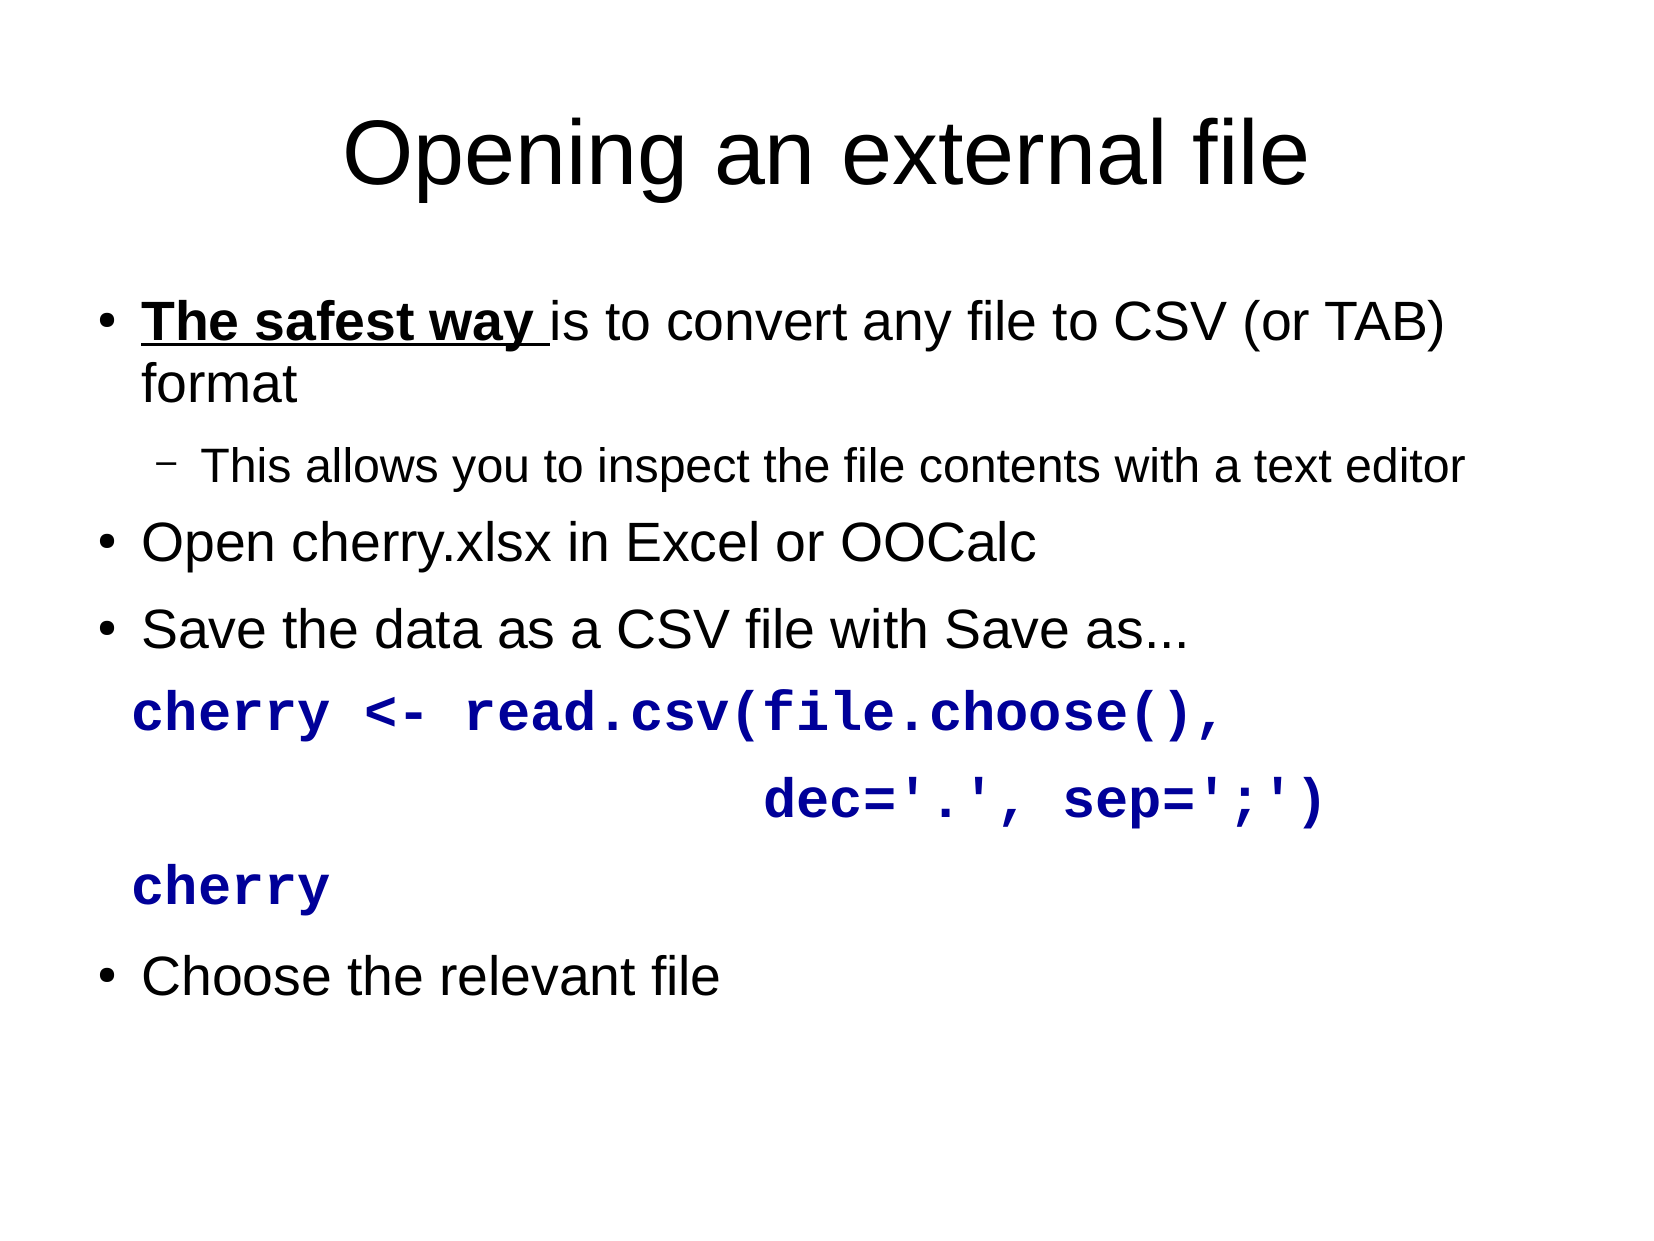

# Opening an external file
The safest way is to convert any file to CSV (or TAB) format
This allows you to inspect the file contents with a text editor
Open cherry.xlsx in Excel or OOCalc
Save the data as a CSV file with Save as...
cherry <- read.csv(file.choose(),
 dec='.', sep=';')
cherry
Choose the relevant file